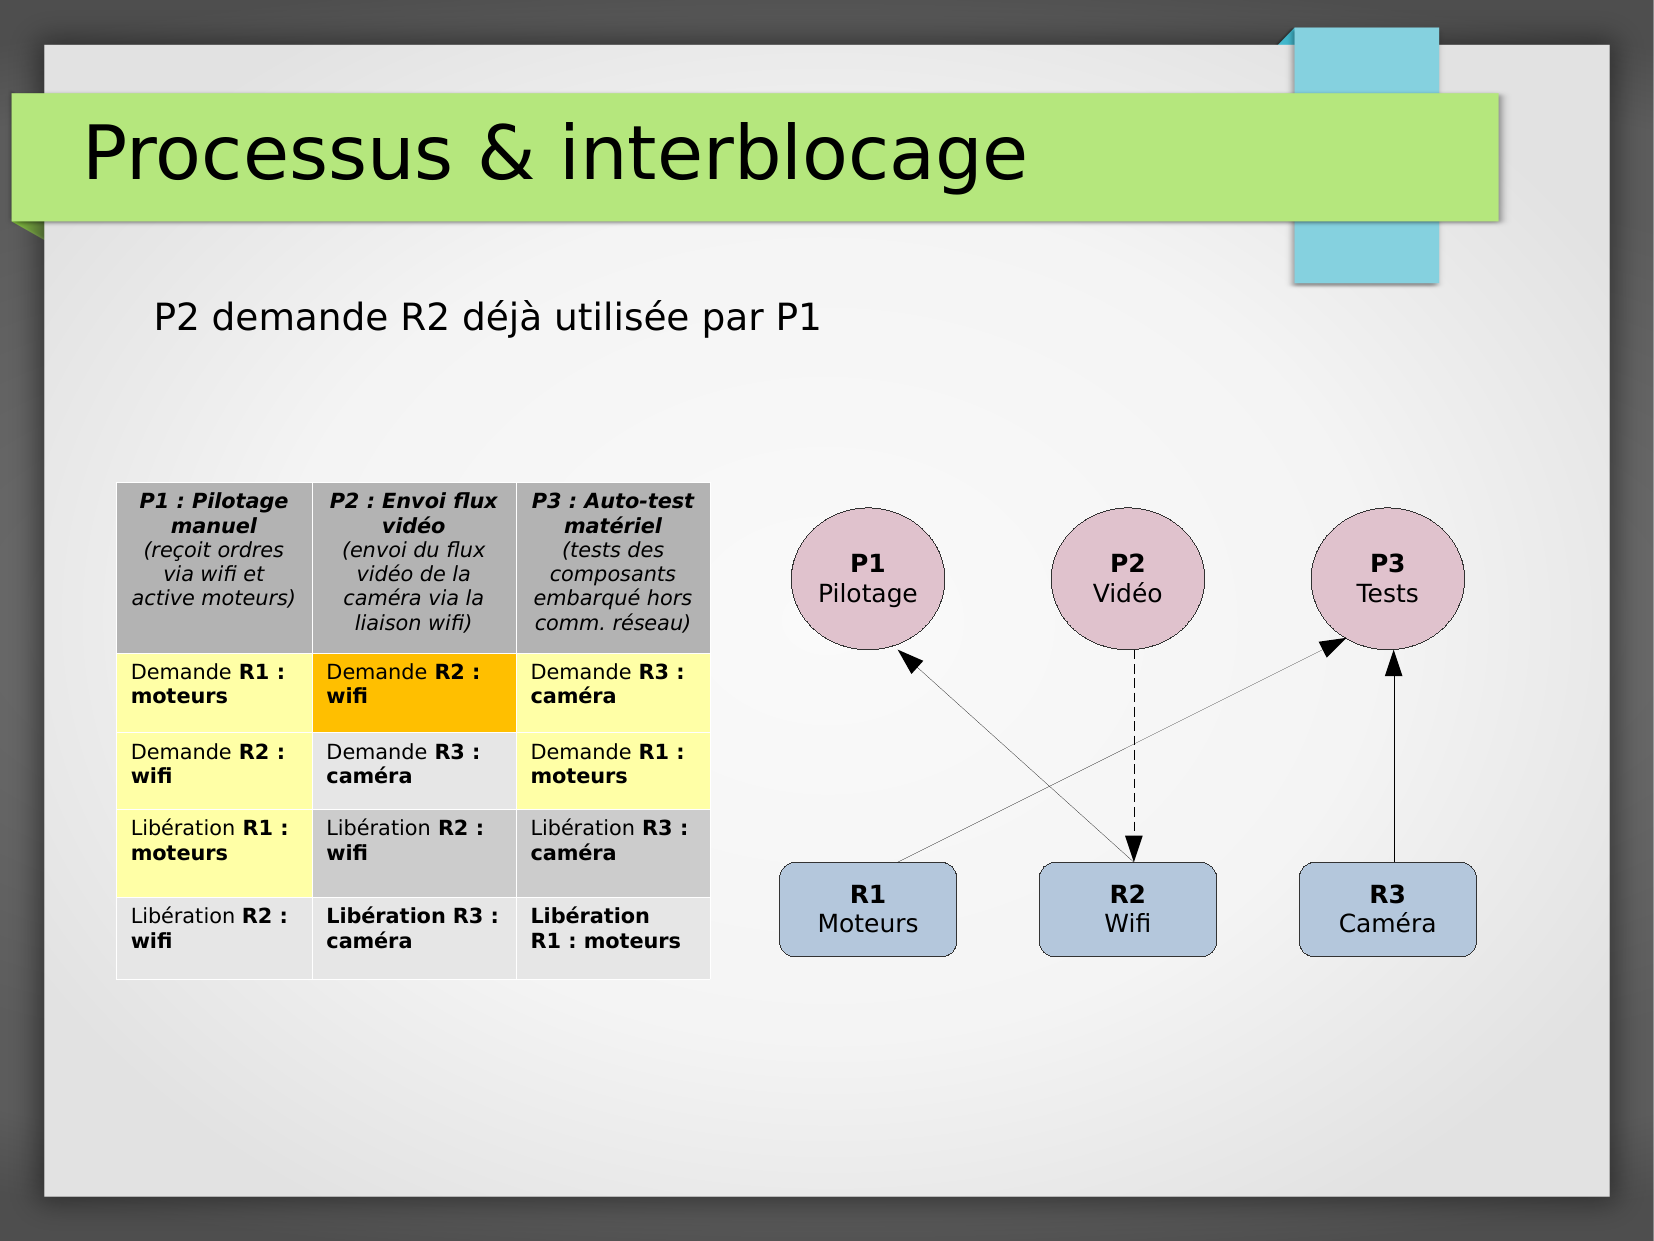

# Processus & interblocage
P2 demande R2 déjà utilisée par P1
| P1 : Pilotage manuel (reçoit ordres via wifi et active moteurs) | P2 : Envoi flux vidéo (envoi du flux vidéo de la caméra via la liaison wifi) | P3 : Auto-test matériel (tests des composants embarqué hors comm. réseau) |
| --- | --- | --- |
| Demande R1 : moteurs | Demande R2 : wifi | Demande R3 : caméra |
| Demande R2 : wifi | Demande R3 : caméra | Demande R1 : moteurs |
| Libération R1 : moteurs | Libération R2 : wifi | Libération R3 : caméra |
| Libération R2 : wifi | Libération R3 : caméra | Libération R1 : moteurs |
P1
Pilotage
P2
Vidéo
P3
Tests
R1
Moteurs
R2
Wifi
R3
Caméra